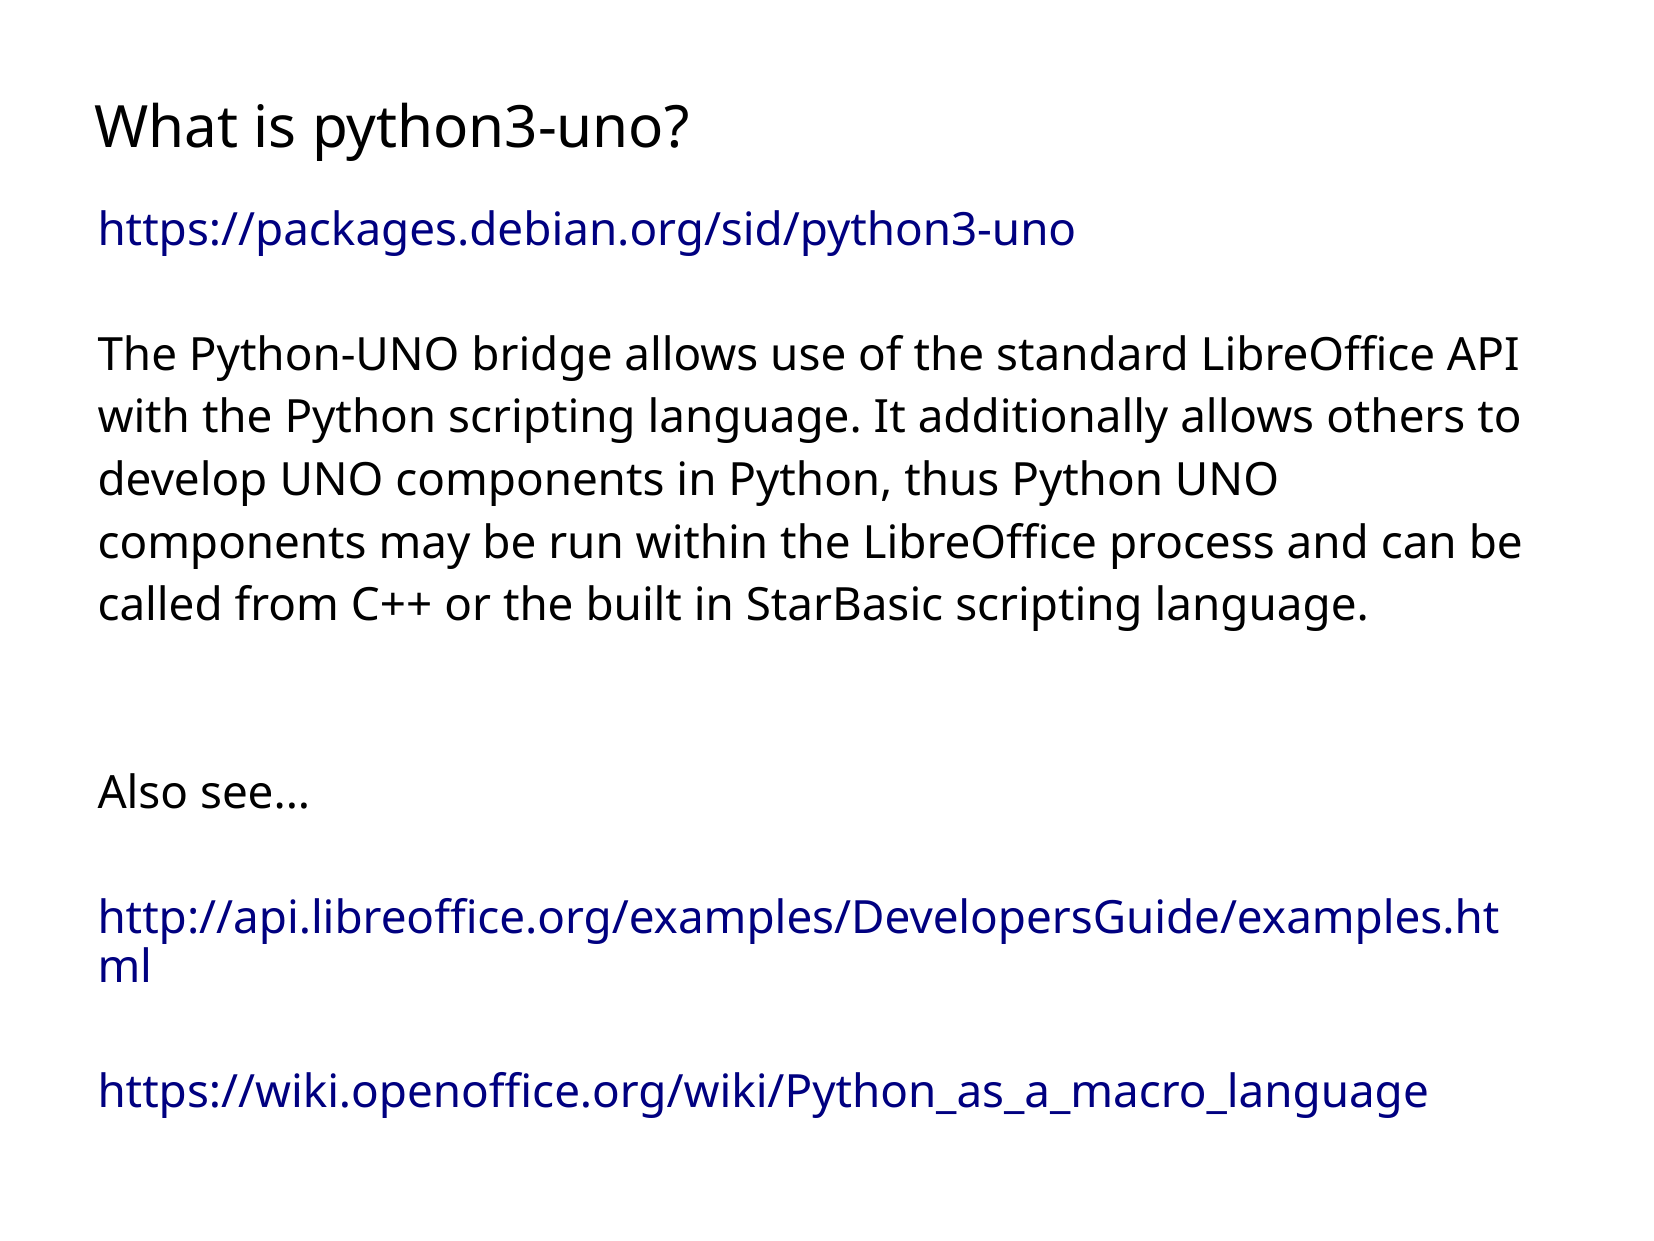

# What is python3-uno?
https://packages.debian.org/sid/python3-uno
The Python-UNO bridge allows use of the standard LibreOffice API with the Python scripting language. It additionally allows others to develop UNO components in Python, thus Python UNO components may be run within the LibreOffice process and can be called from C++ or the built in StarBasic scripting language.
Also see...
http://api.libreoffice.org/examples/DevelopersGuide/examples.html
https://wiki.openoffice.org/wiki/Python_as_a_macro_language